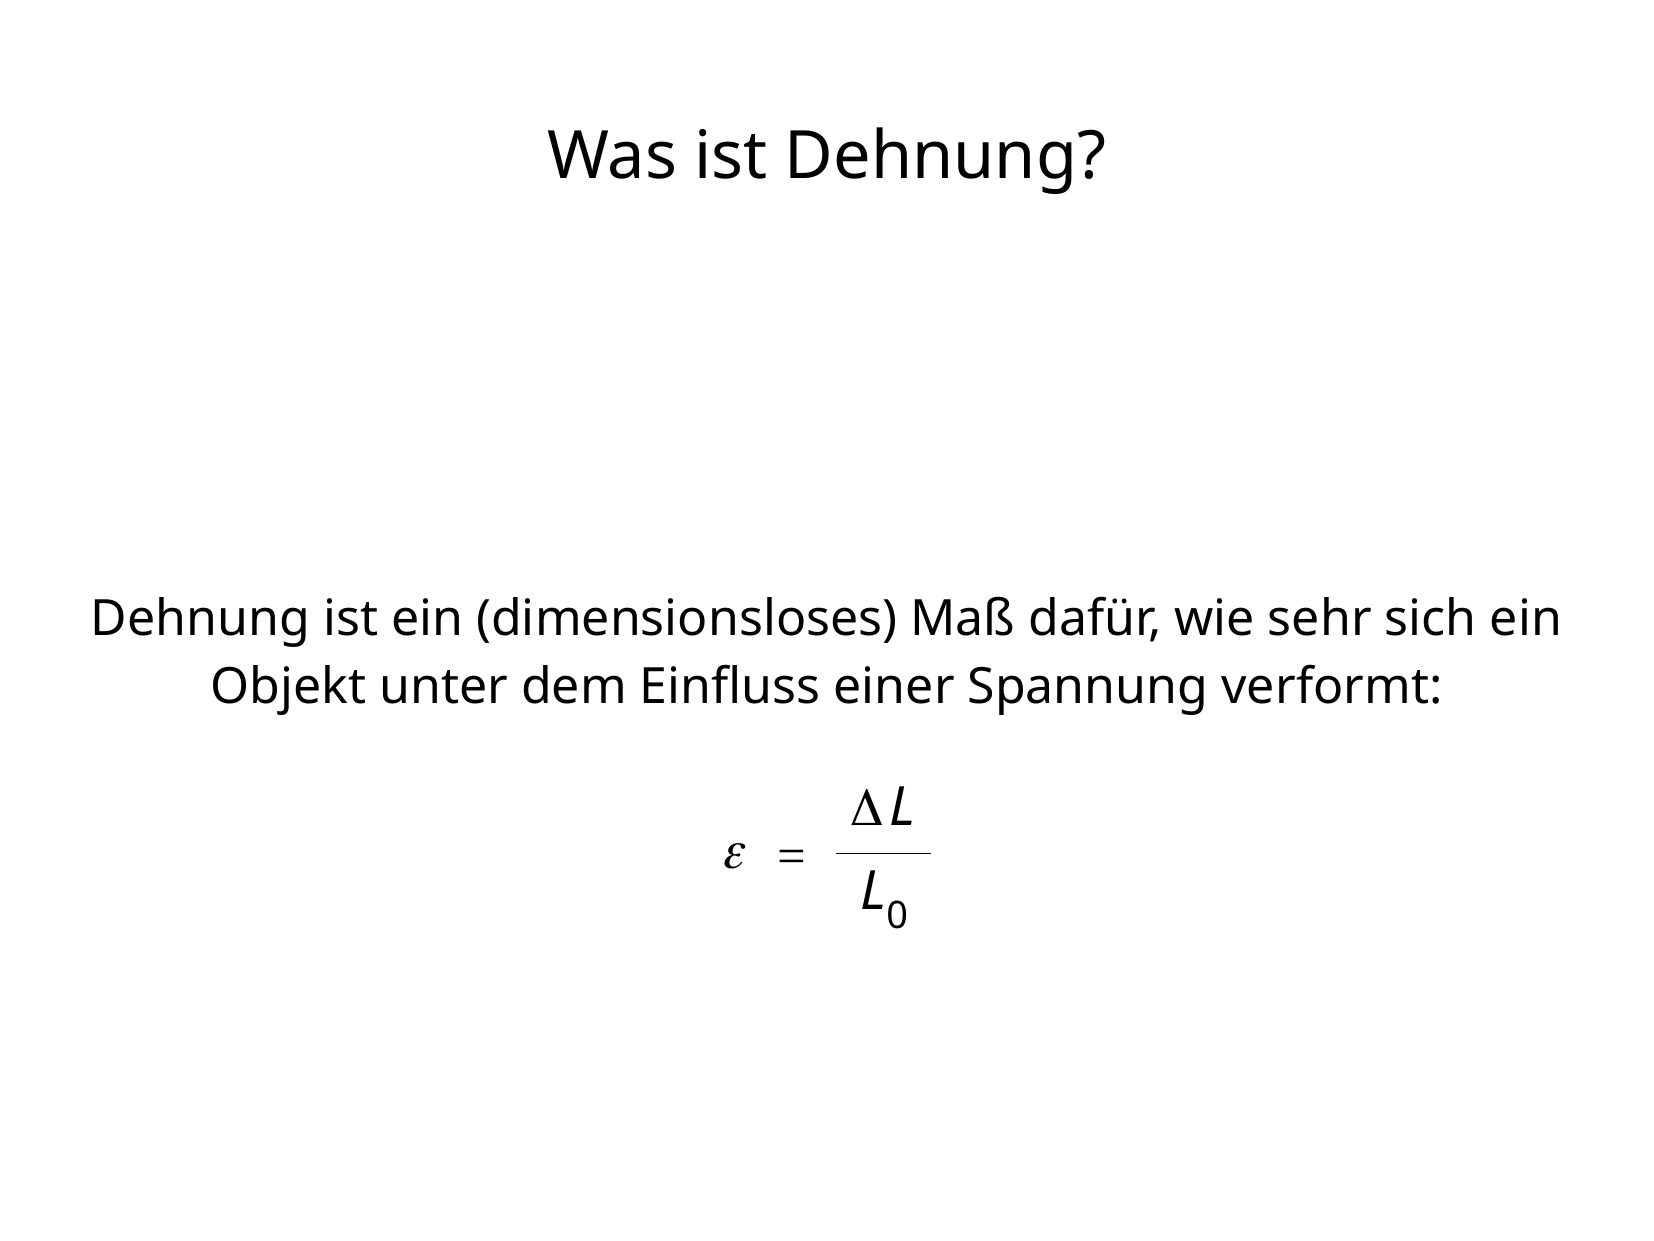

# Was ist Dehnung?
Dehnung ist ein (dimensionsloses) Maß dafür, wie sehr sich ein Objekt unter dem Einfluss einer Spannung verformt: